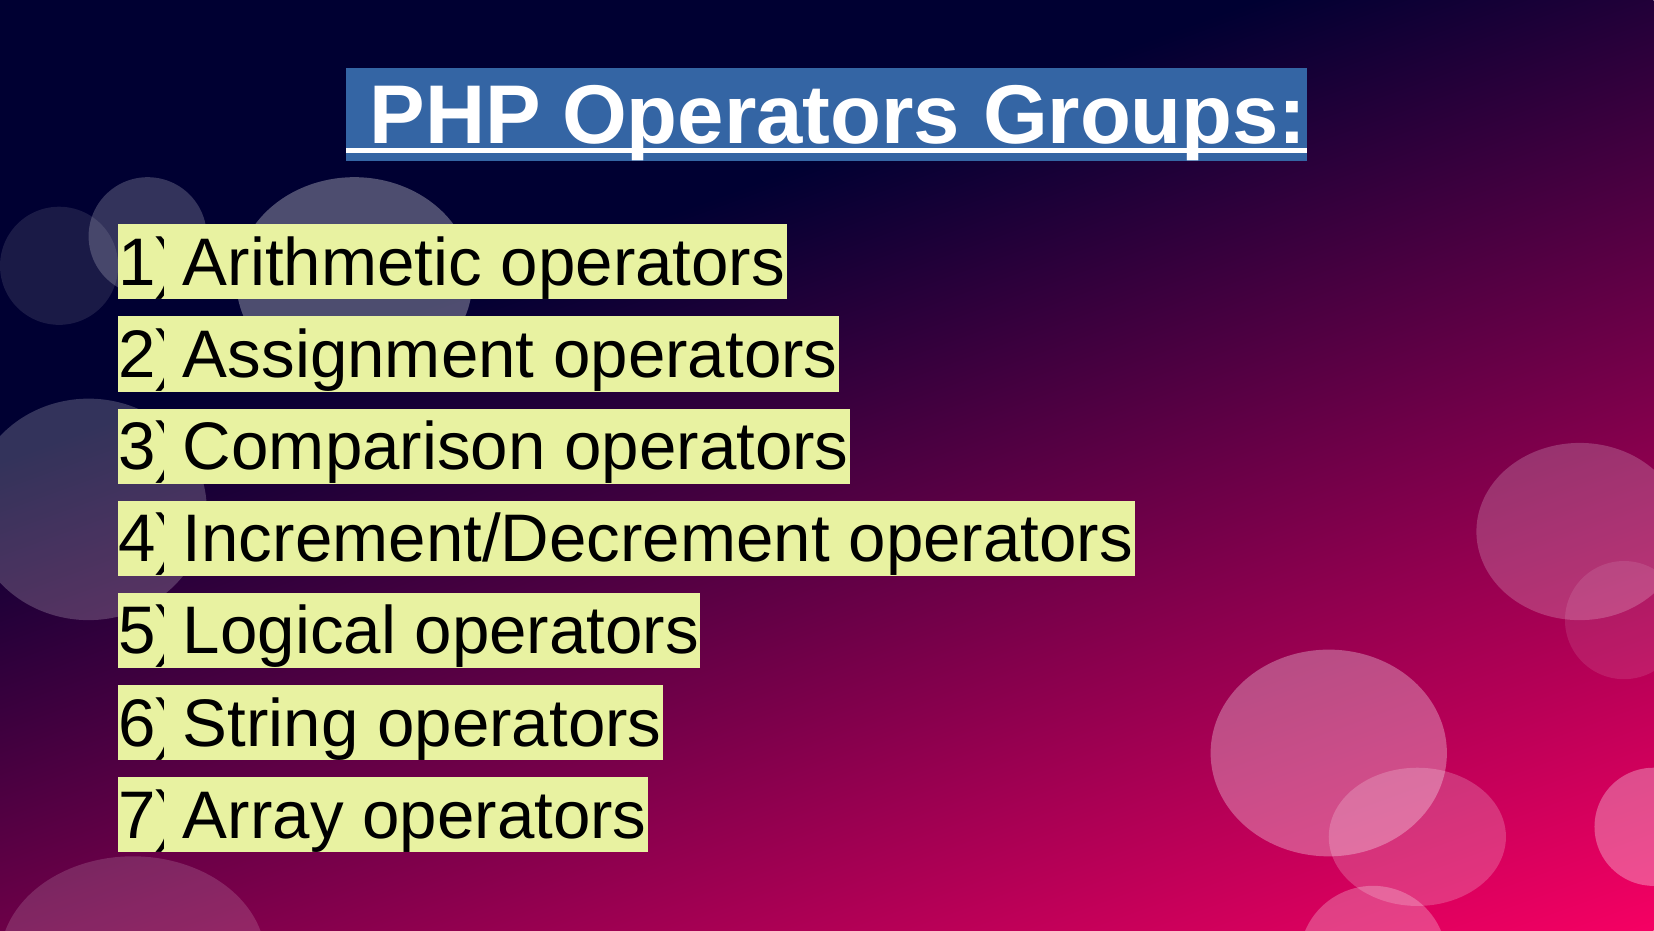

# PHP Operators Groups:
 Arithmetic operators
 Assignment operators
 Comparison operators
 Increment/Decrement operators
 Logical operators
 String operators
 Array operators